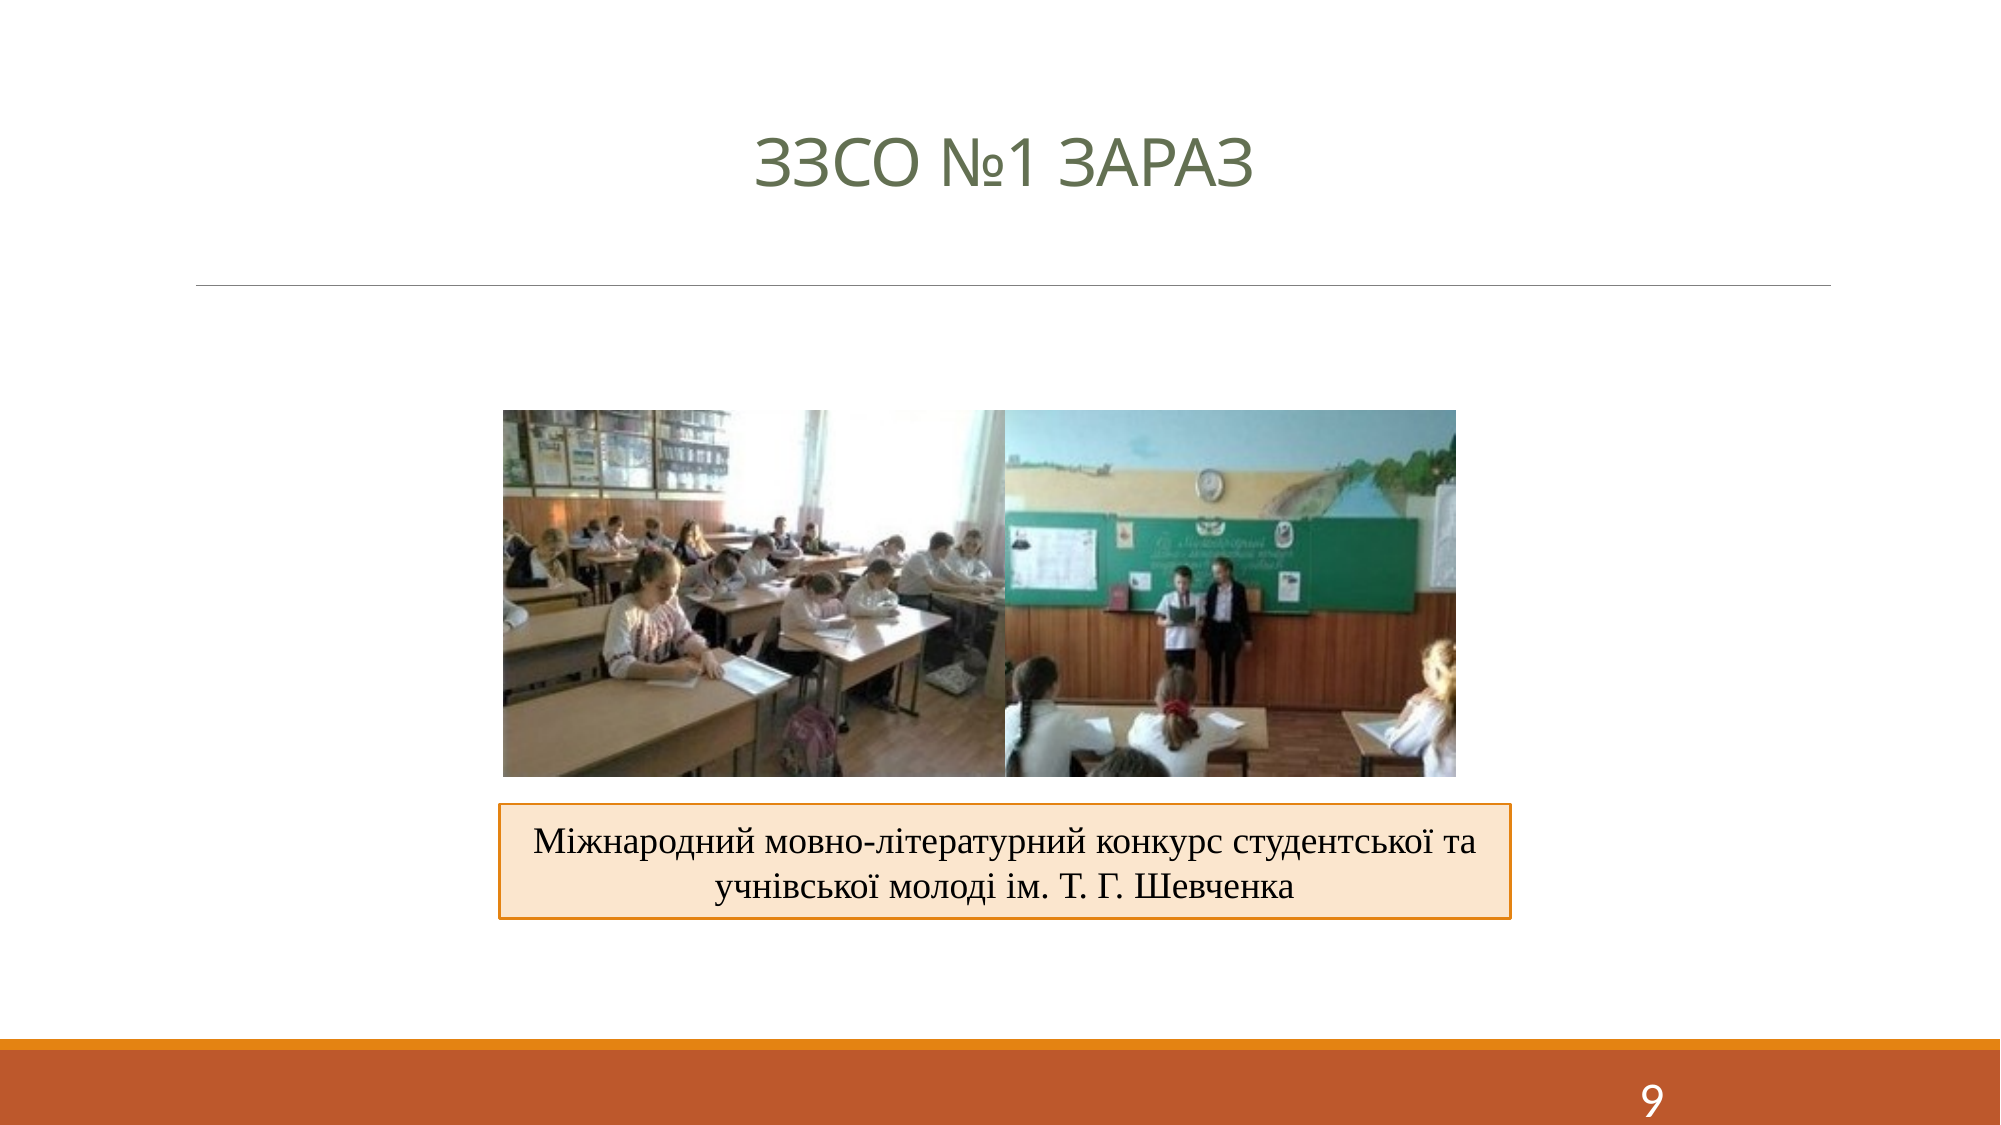

# ЗЗСО №1 ЗАРАЗ
Міжнародний мовно-літературний конкурс студентської та учнівської молоді ім. Т. Г. Шевченка